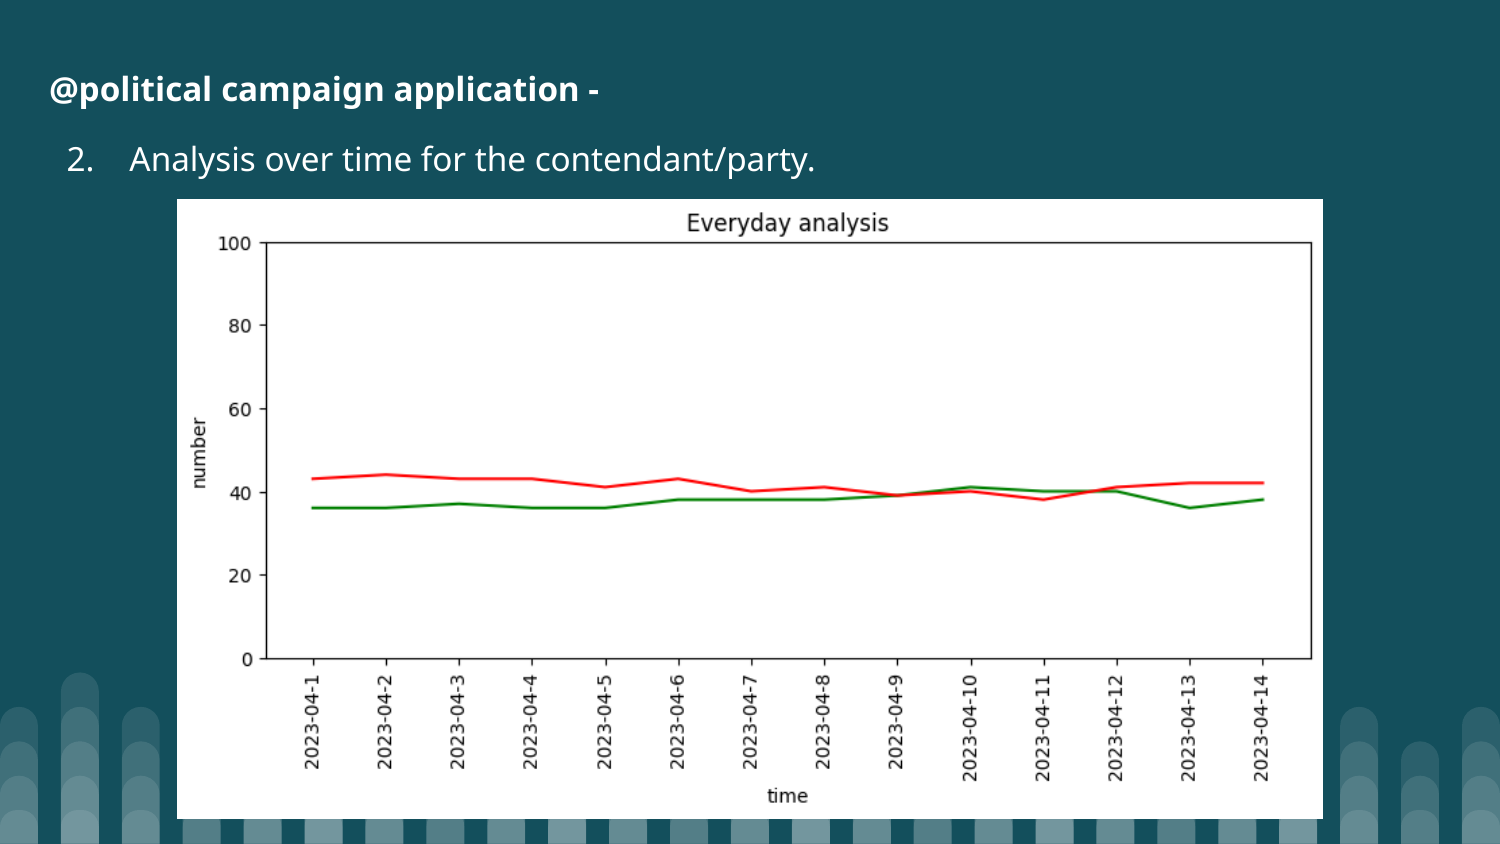

@political campaign application -
 2. Analysis over time for the contendant/party.